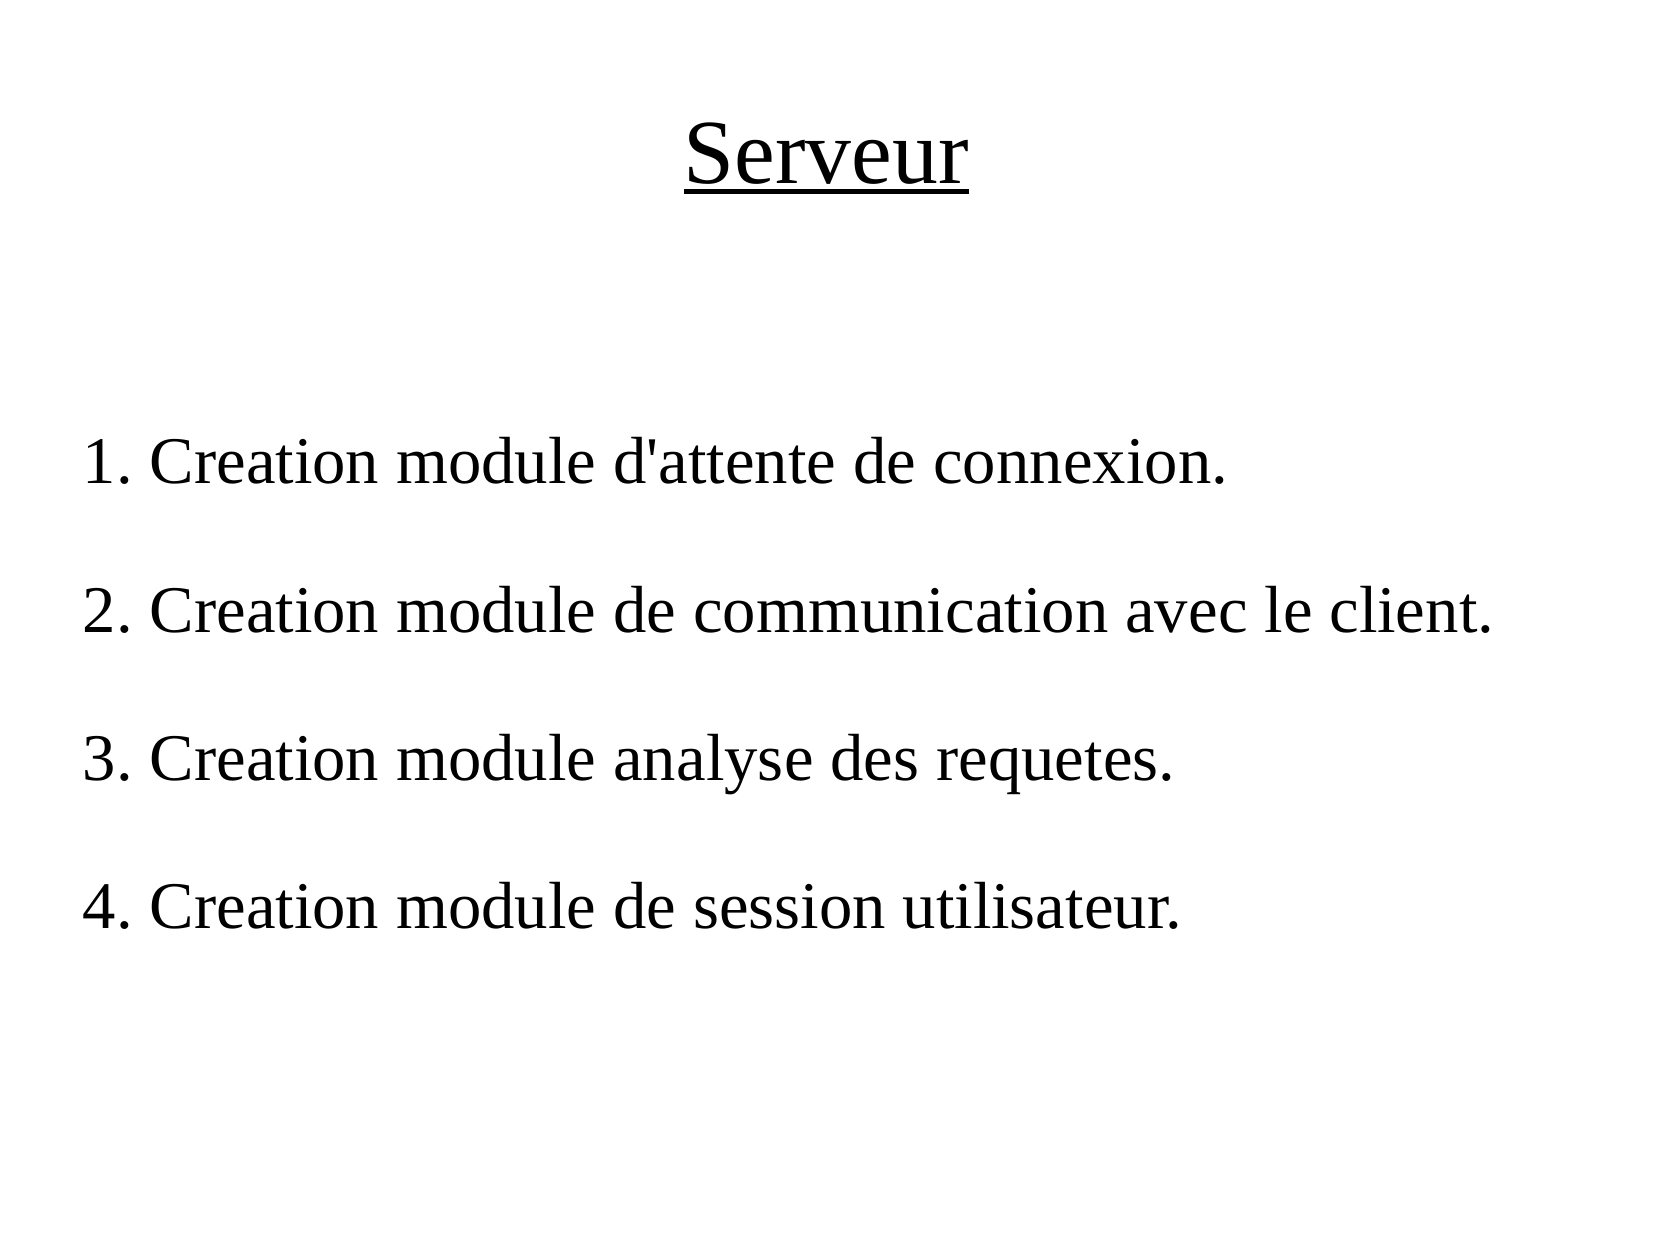

# Serveur
1. Creation module d'attente de connexion.
2. Creation module de communication avec le client.
3. Creation module analyse des requetes.
4. Creation module de session utilisateur.